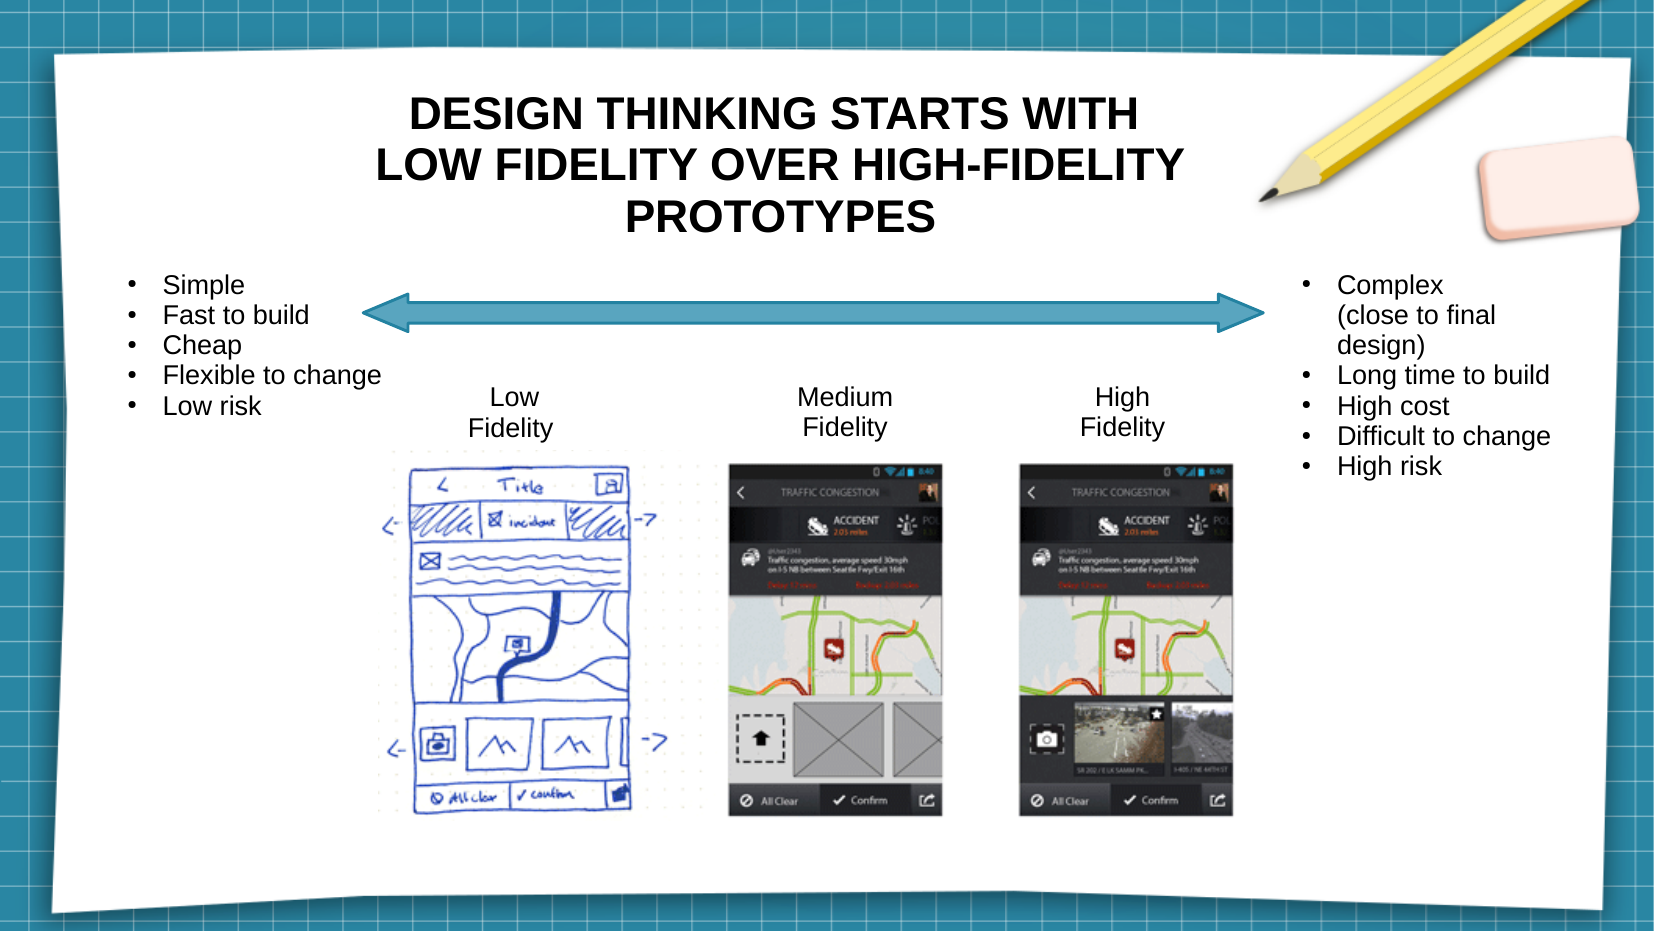

DESIGN THINKING STARTS WITH
LOW FIDELITY OVER HIGH-FIDELITY
PROTOTYPES
Simple
Fast to build
Cheap
Flexible to change
Low risk
Complex
(close to final
design)
Long time to build
High cost
Difficult to change
High risk
Medium
Fidelity
High
Fidelity
Low
Fidelity